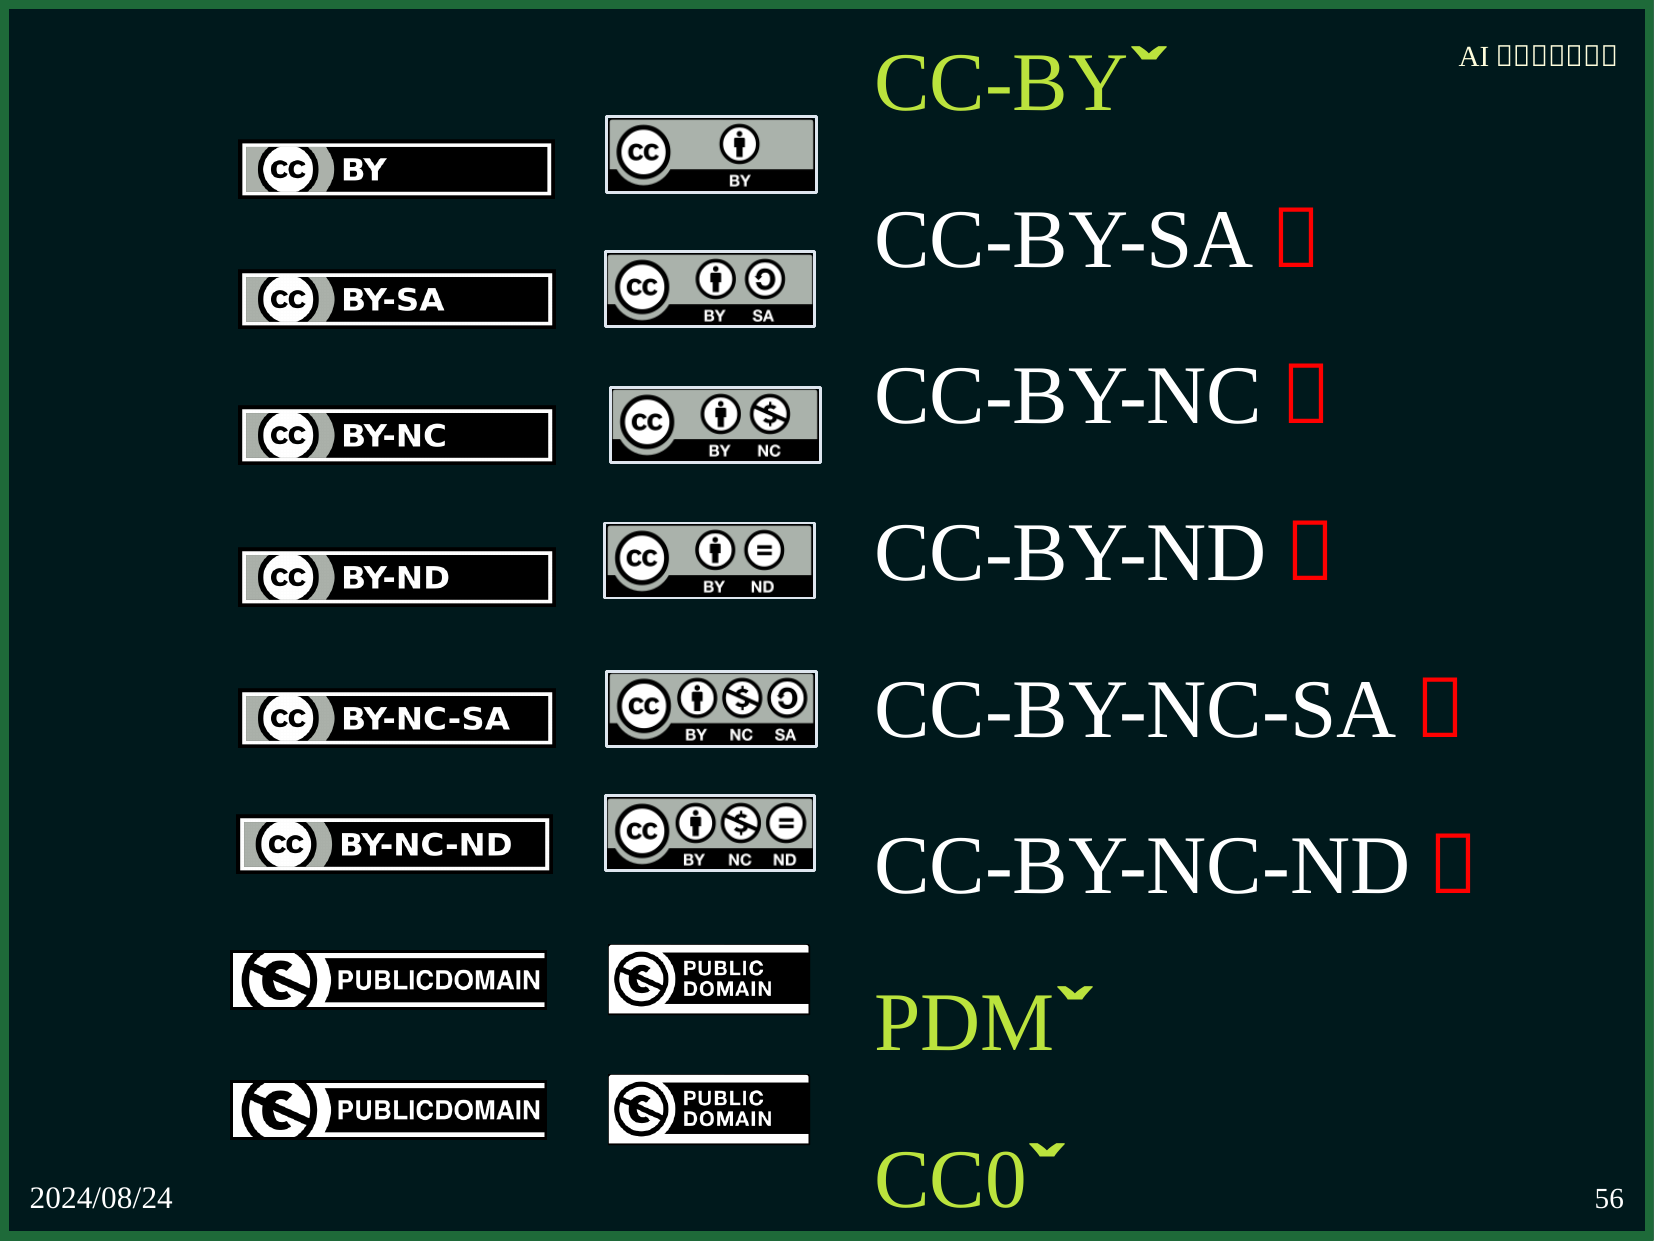

# CC-BYˇ CC-BY-SA〤 CC-BY-NC〤 CC-BY-ND〤 CC-BY-NC-SA〤 CC-BY-NC-ND〤 PDMˇ CC0ˇ
56
2024/08/24